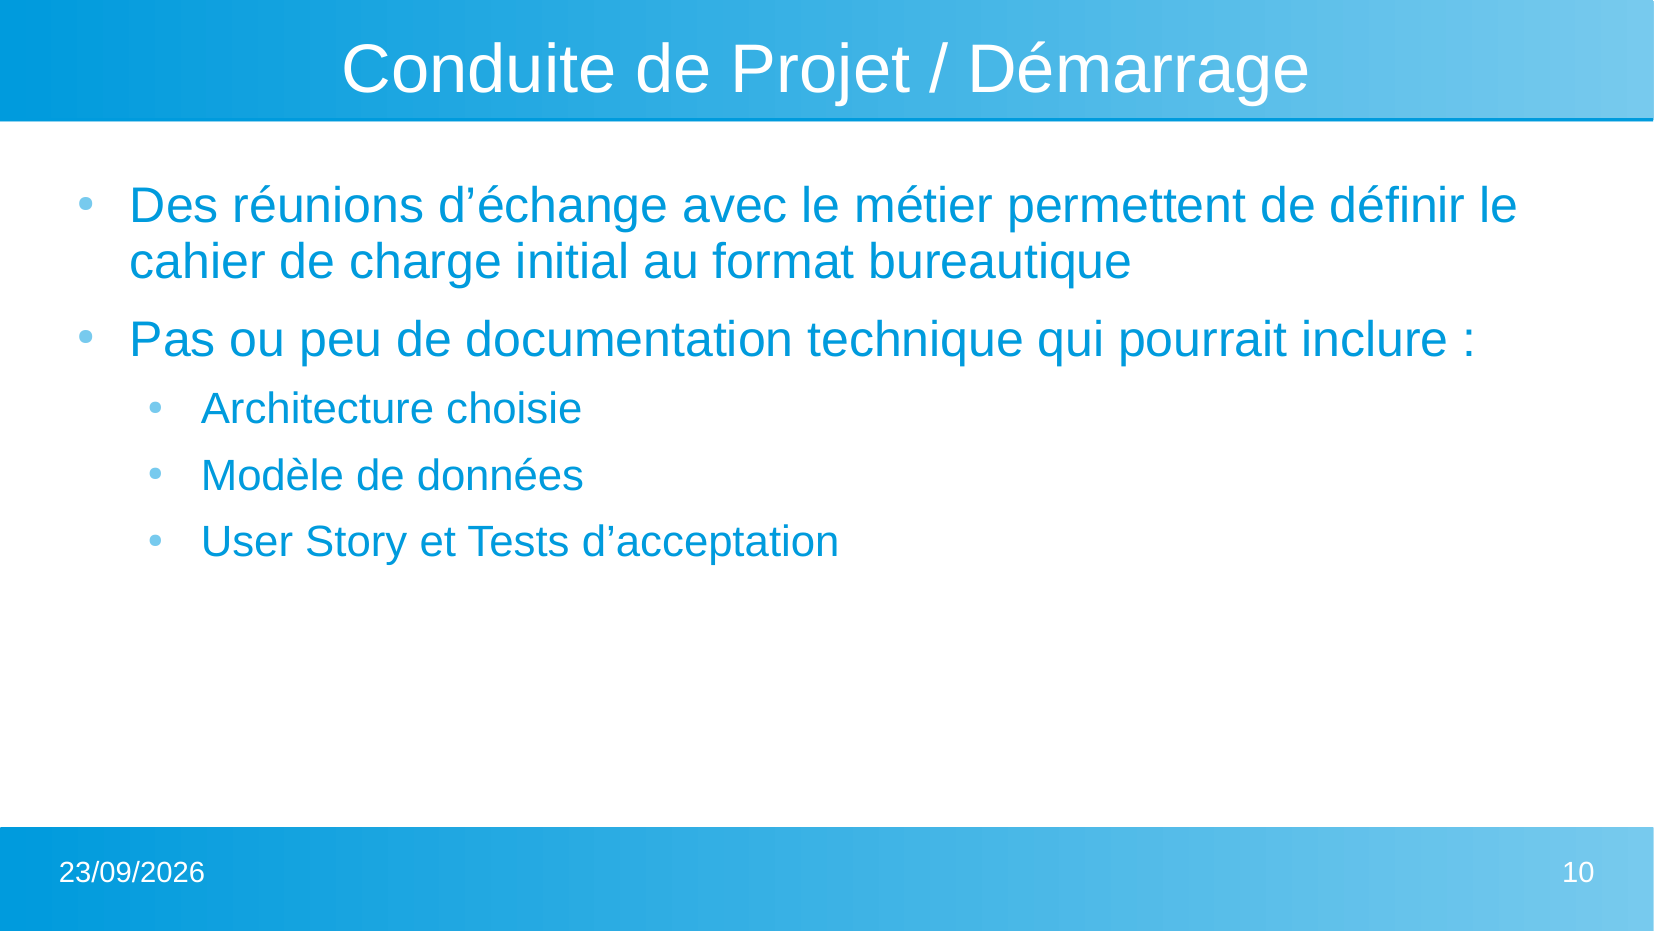

# Conduite de Projet / Démarrage
Des réunions d’échange avec le métier permettent de définir le cahier de charge initial au format bureautique
Pas ou peu de documentation technique qui pourrait inclure :
Architecture choisie
Modèle de données
User Story et Tests d’acceptation
10